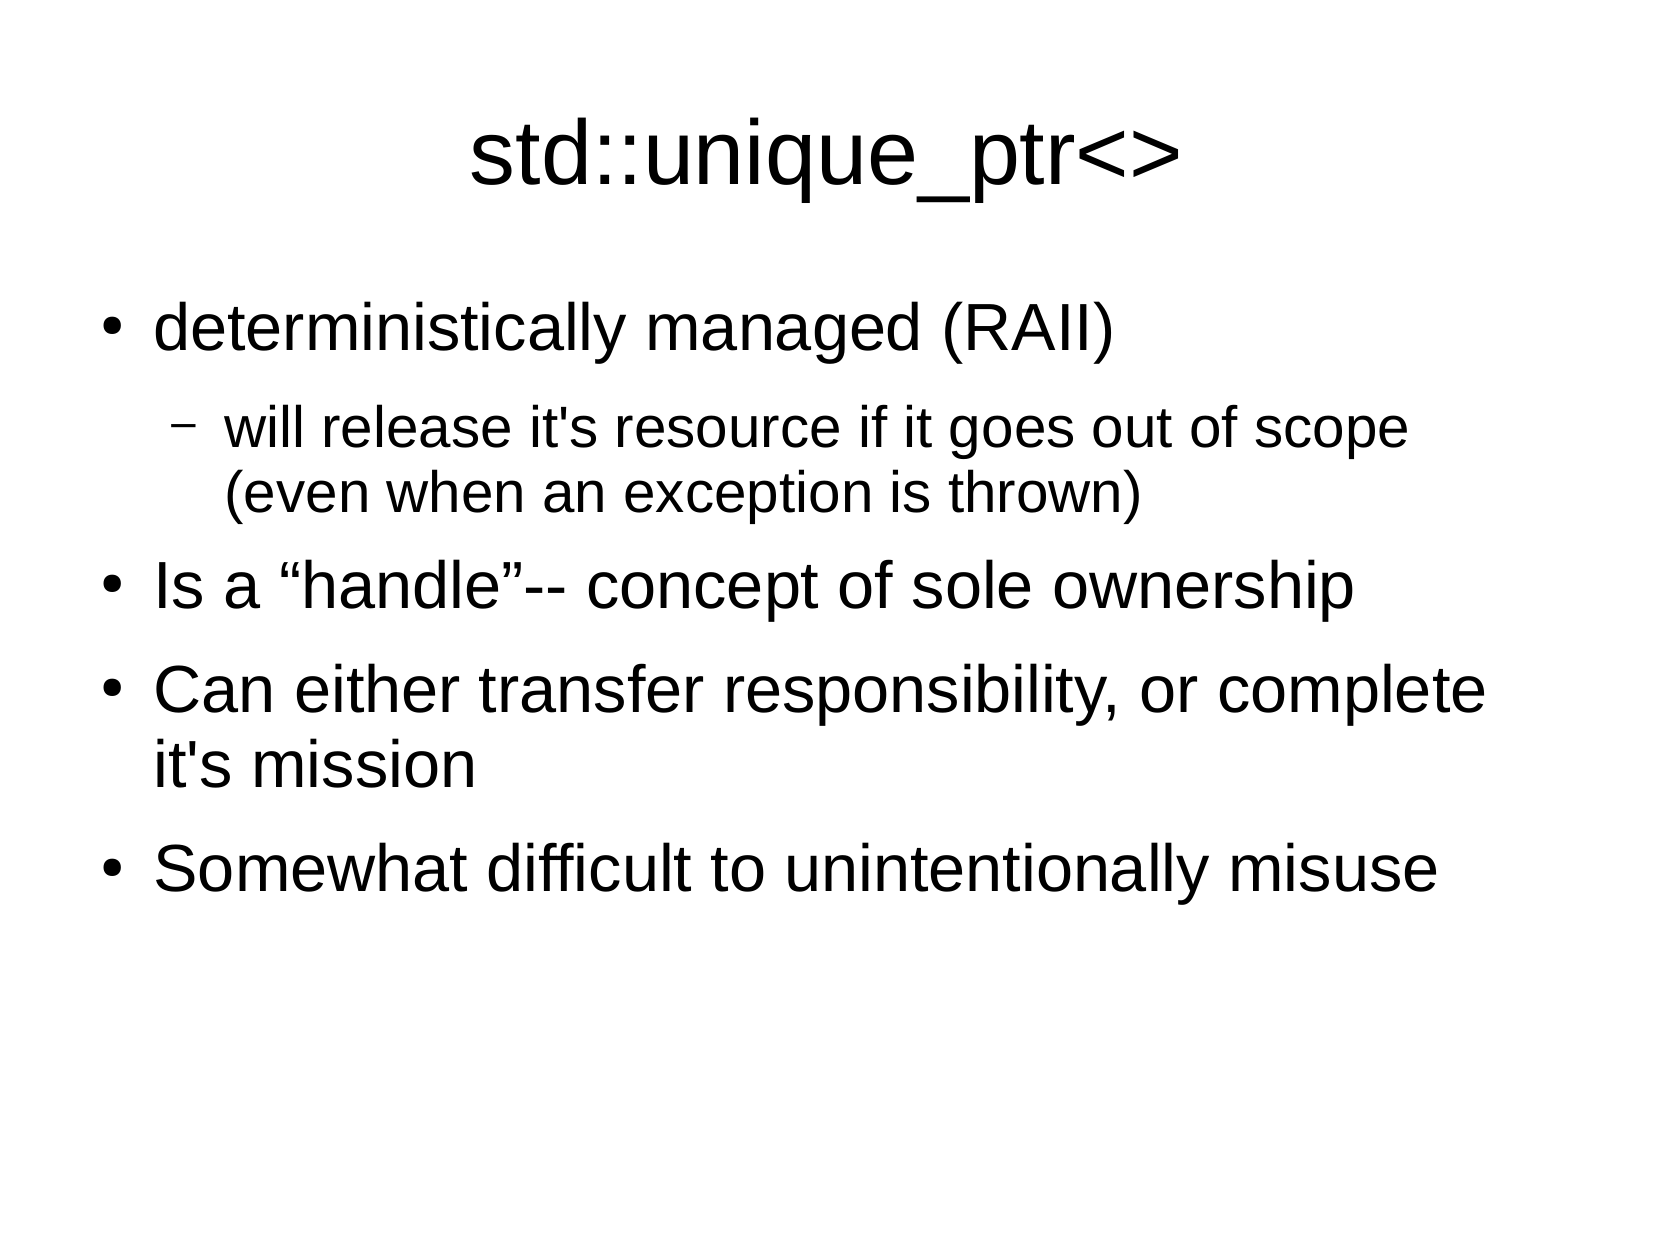

# std::unique_ptr<>
deterministically managed (RAII)
will release it's resource if it goes out of scope (even when an exception is thrown)
Is a “handle”-- concept of sole ownership
Can either transfer responsibility, or complete it's mission
Somewhat difficult to unintentionally misuse